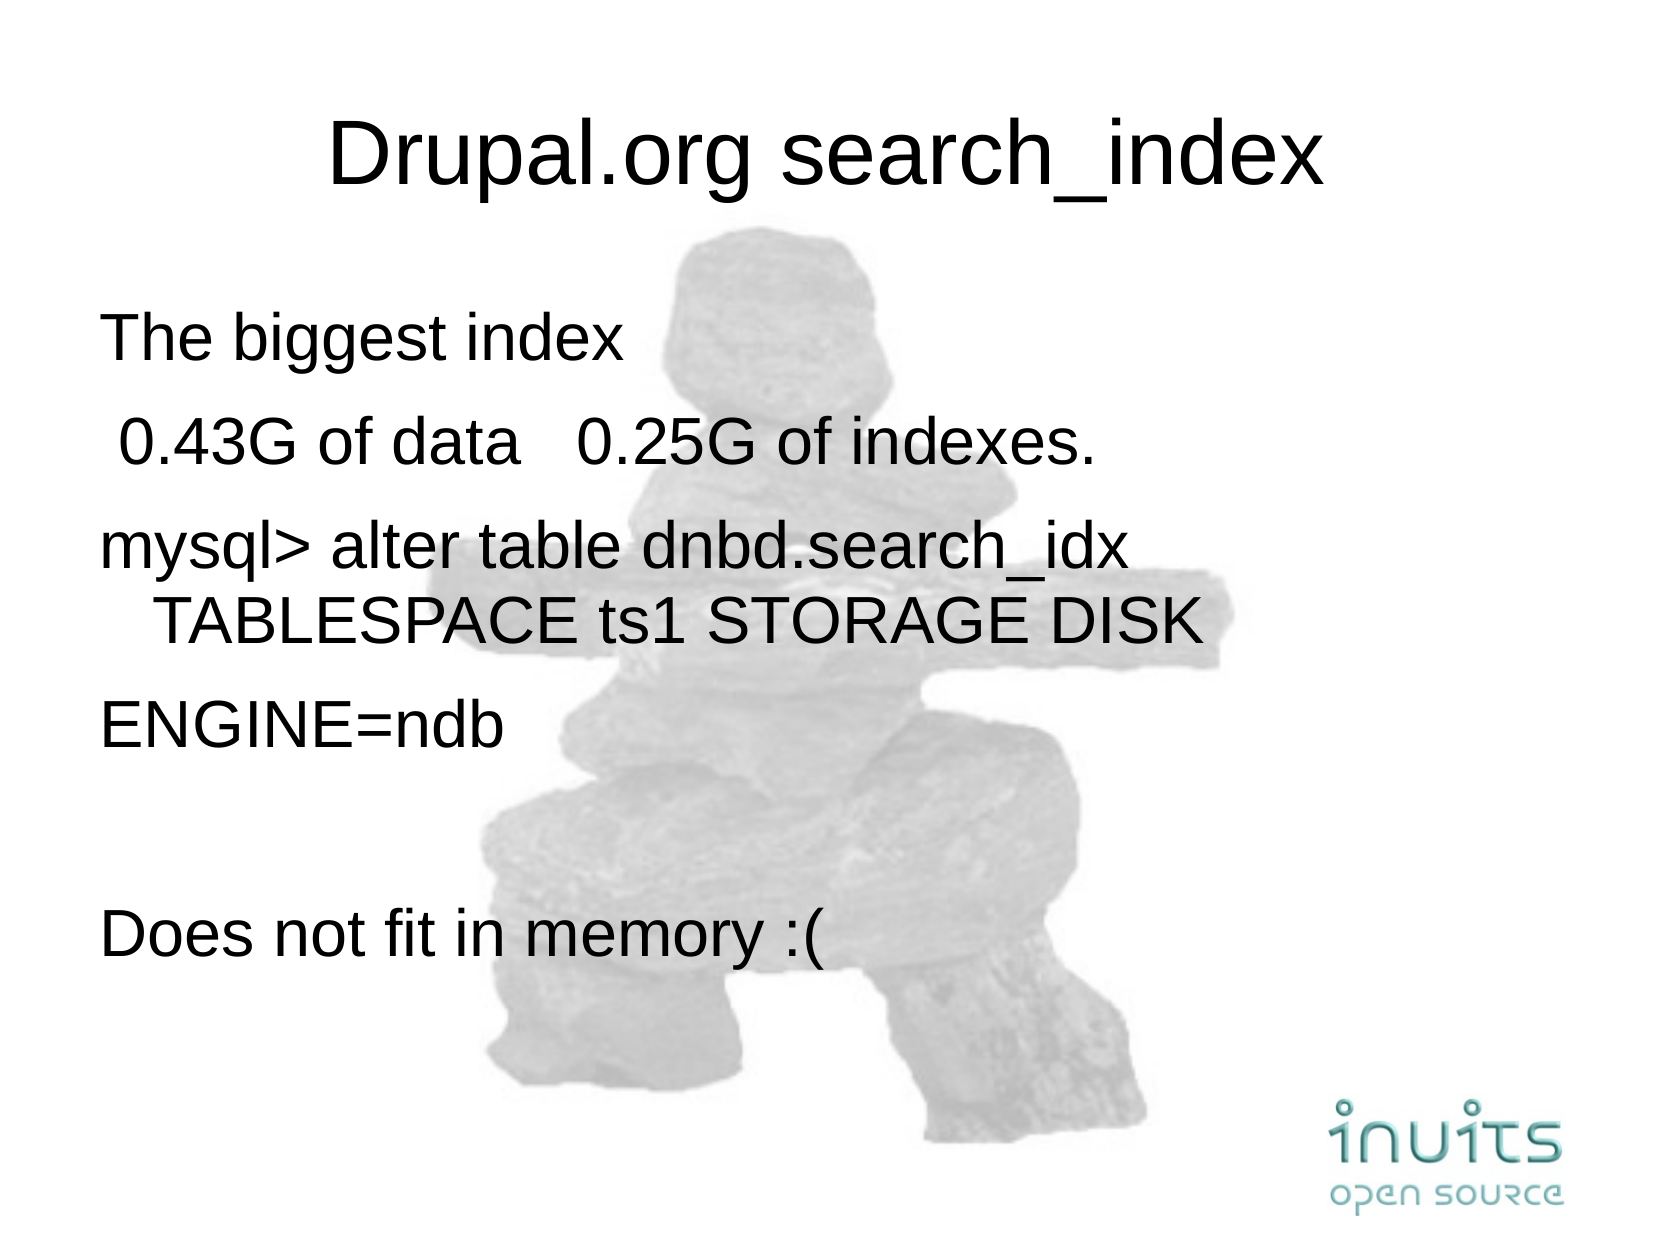

# Drupal.org search_index
The biggest index
 0.43G of data 0.25G of indexes.
mysql> alter table dnbd.search_idx TABLESPACE ts1 STORAGE DISK
ENGINE=ndb
Does not fit in memory :(